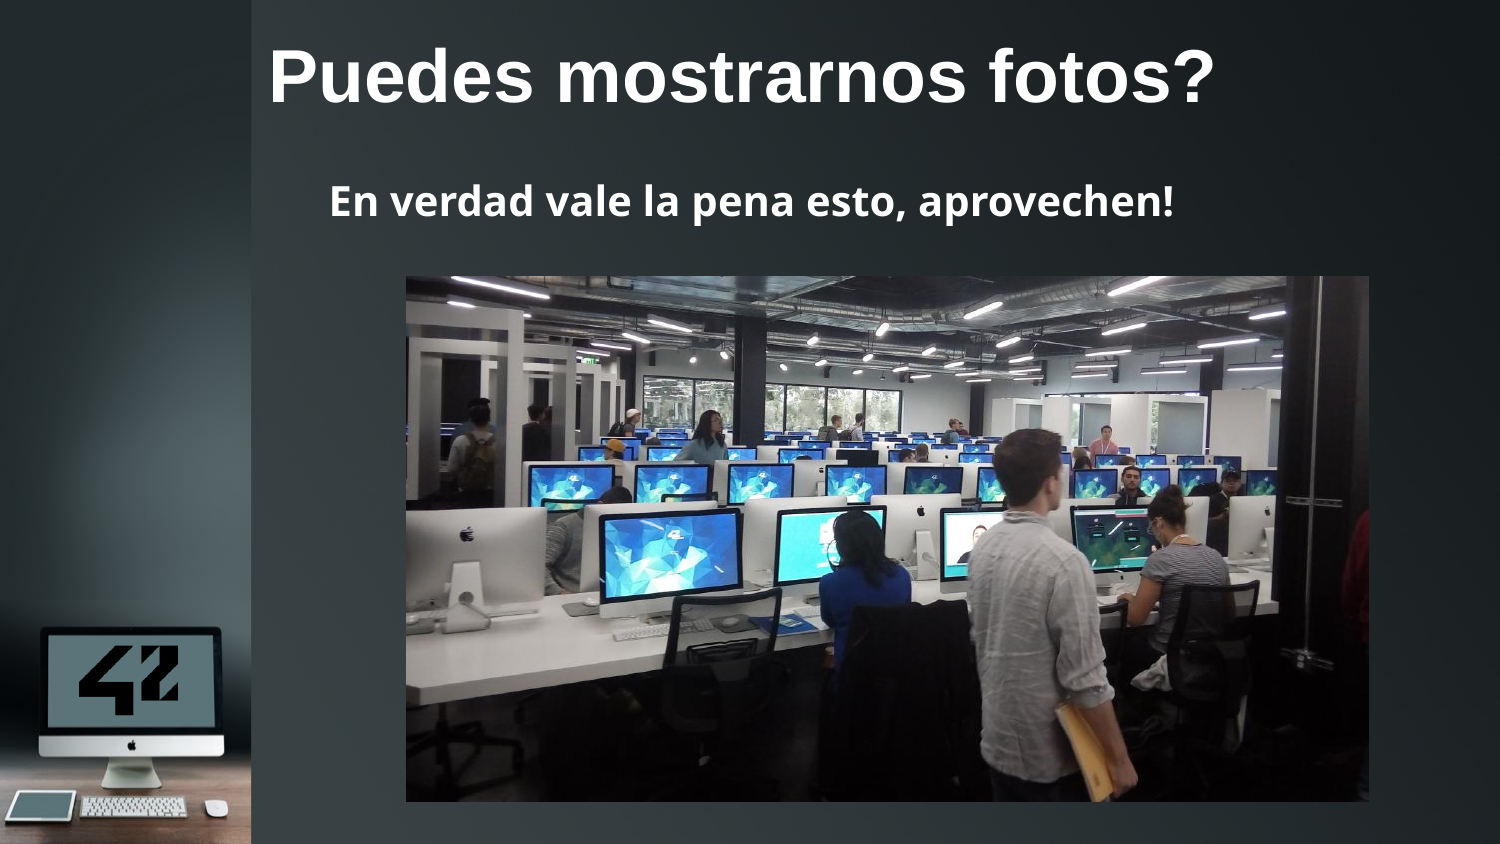

# Puedes mostrarnos fotos?
En verdad vale la pena esto, aprovechen!